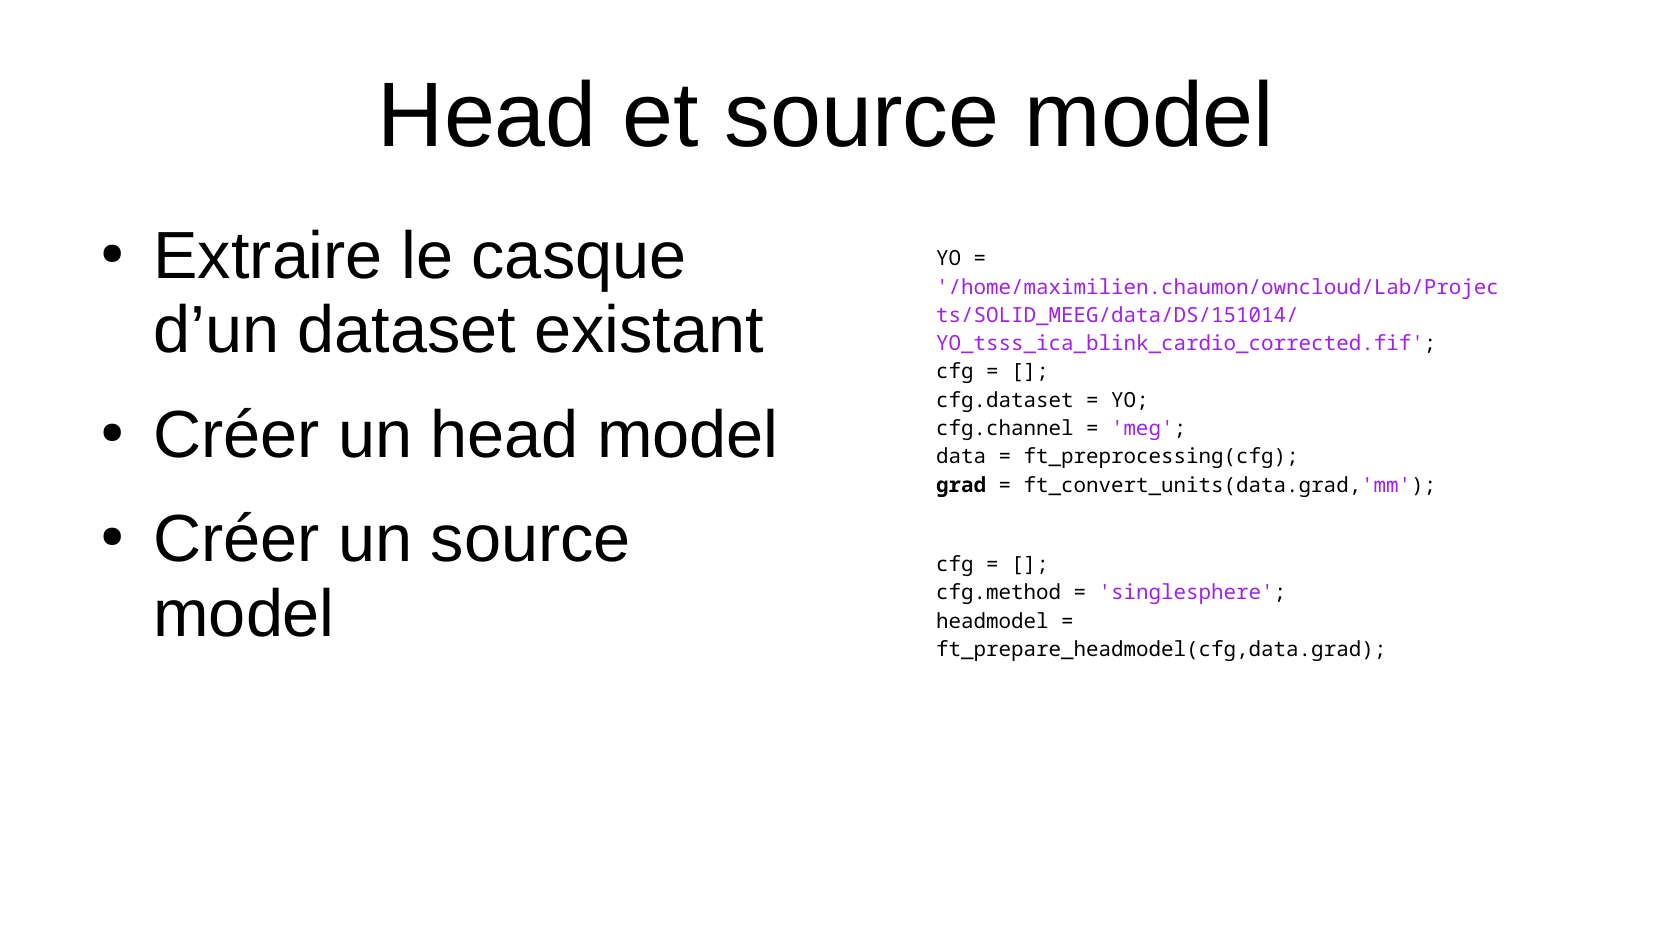

# Head et source model
Extraire le casque d’un dataset existant
Créer un head model
Créer un source model
YO = '/home/maximilien.chaumon/owncloud/Lab/Projects/SOLID_MEEG/data/DS/151014/YO_tsss_ica_blink_cardio_corrected.fif';
cfg = [];
cfg.dataset = YO;
cfg.channel = 'meg';
data = ft_preprocessing(cfg);
grad = ft_convert_units(data.grad,'mm');
cfg = [];
cfg.method = 'singlesphere';
headmodel = ft_prepare_headmodel(cfg,data.grad);